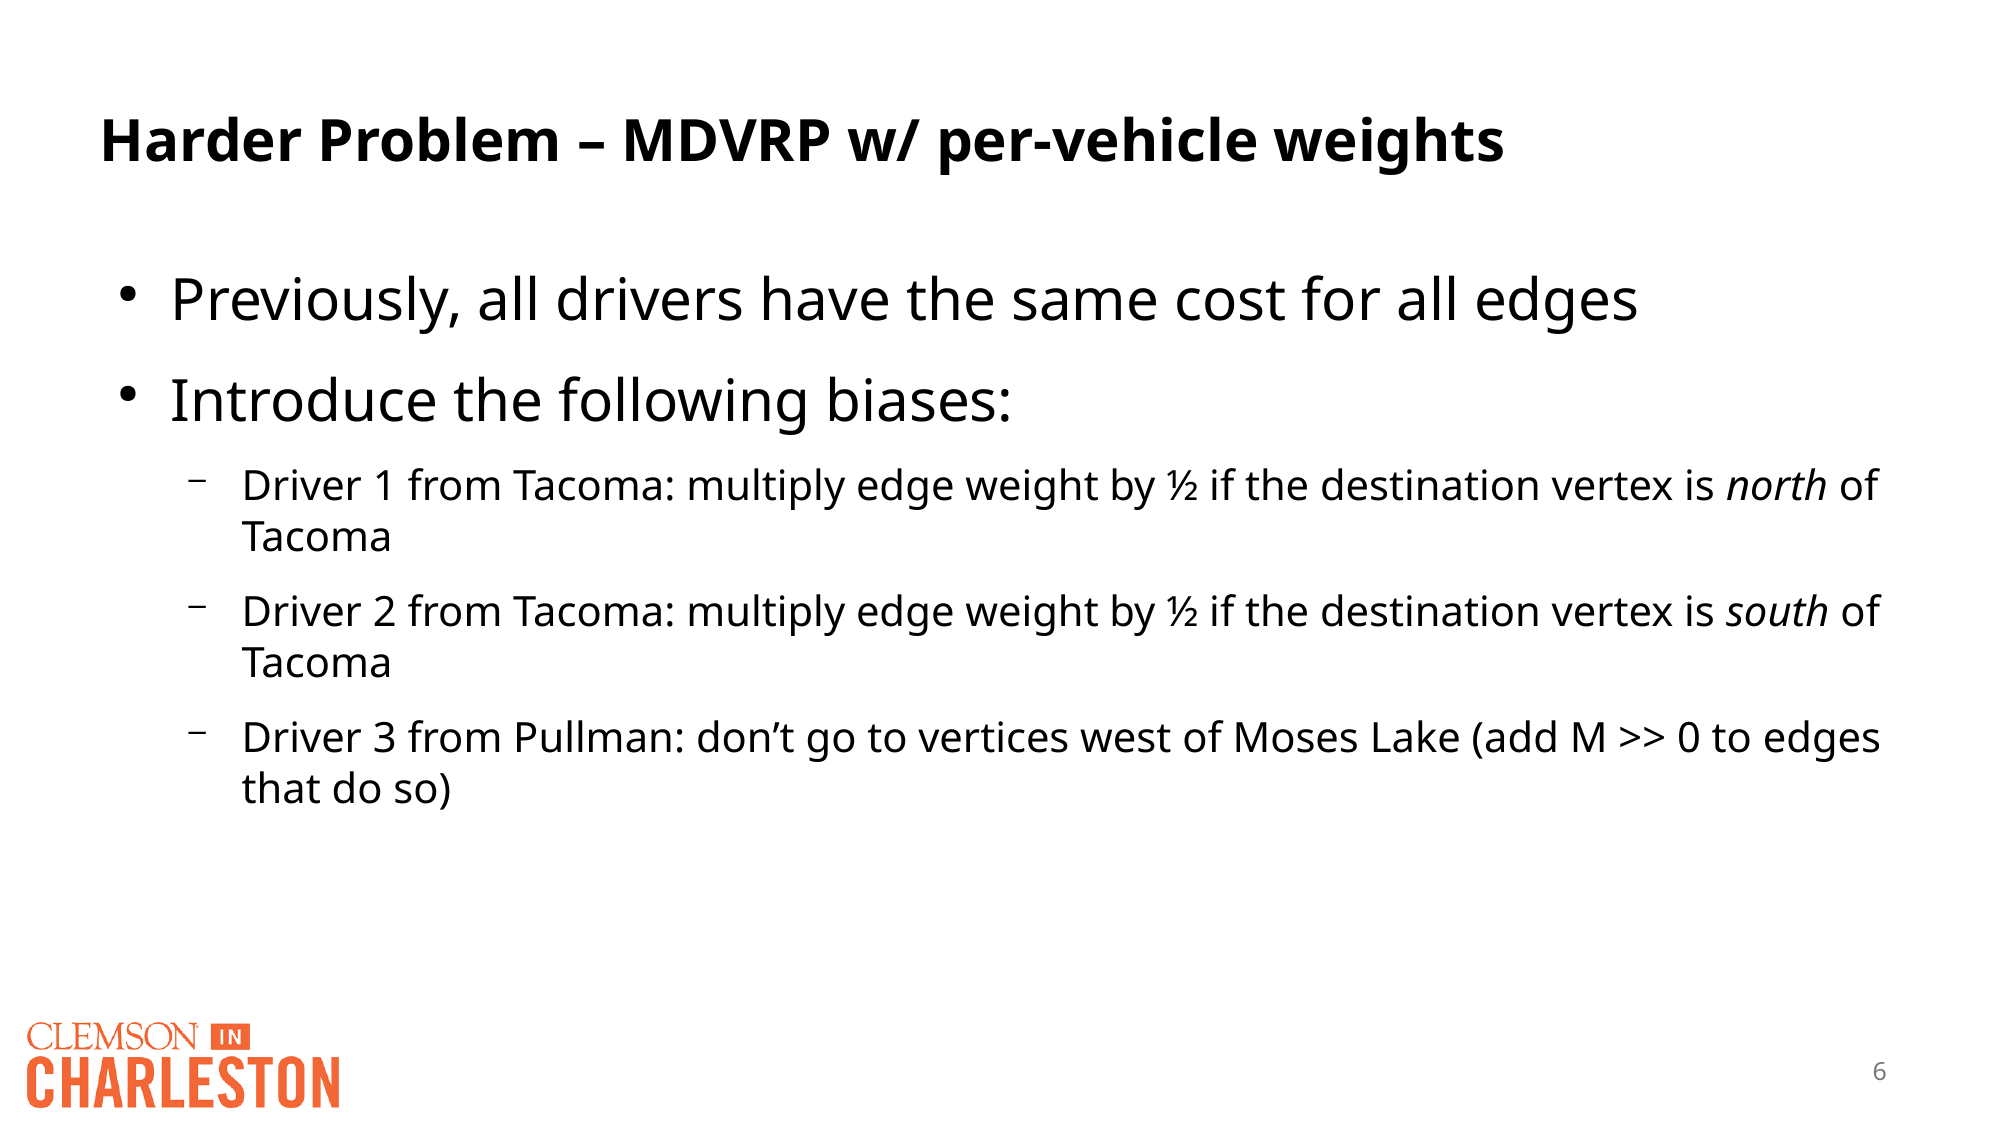

# Harder Problem – MDVRP w/ per-vehicle weights
Previously, all drivers have the same cost for all edges
Introduce the following biases:
Driver 1 from Tacoma: multiply edge weight by ½ if the destination vertex is north of Tacoma
Driver 2 from Tacoma: multiply edge weight by ½ if the destination vertex is south of Tacoma
Driver 3 from Pullman: don’t go to vertices west of Moses Lake (add M >> 0 to edges that do so)
6